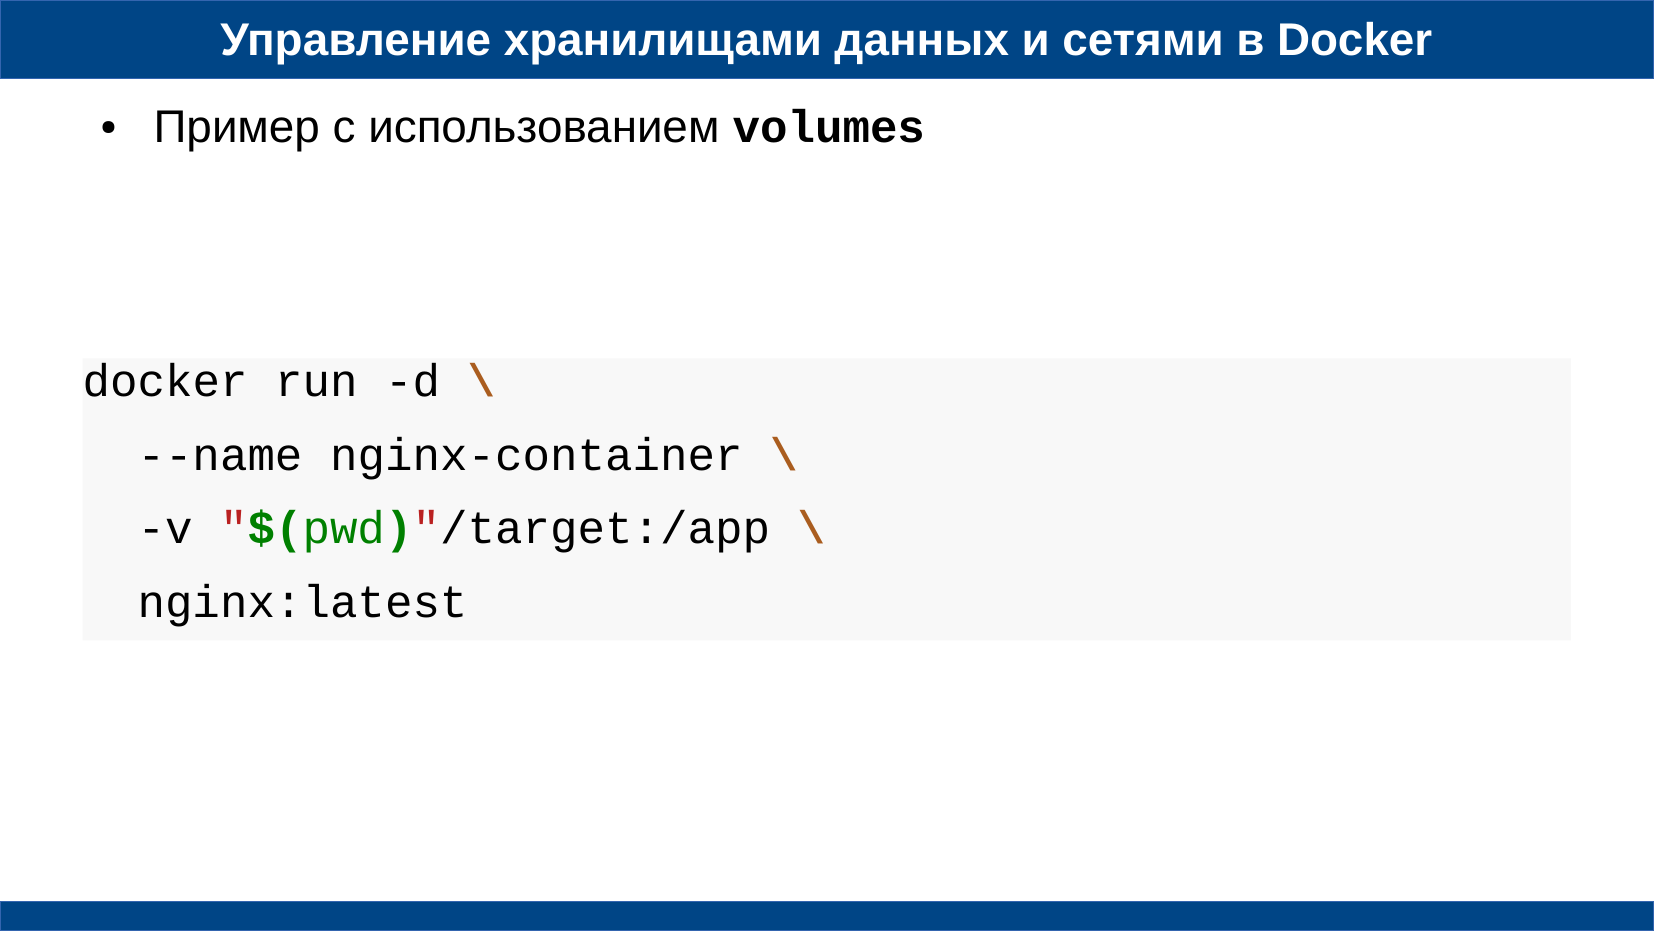

# Управление хранилищами данных и сетями в Docker
Пример с использованием volumes
docker run -d \
 --name nginx-container \
 -v "$(pwd)"/target:/app \
 nginx:latest